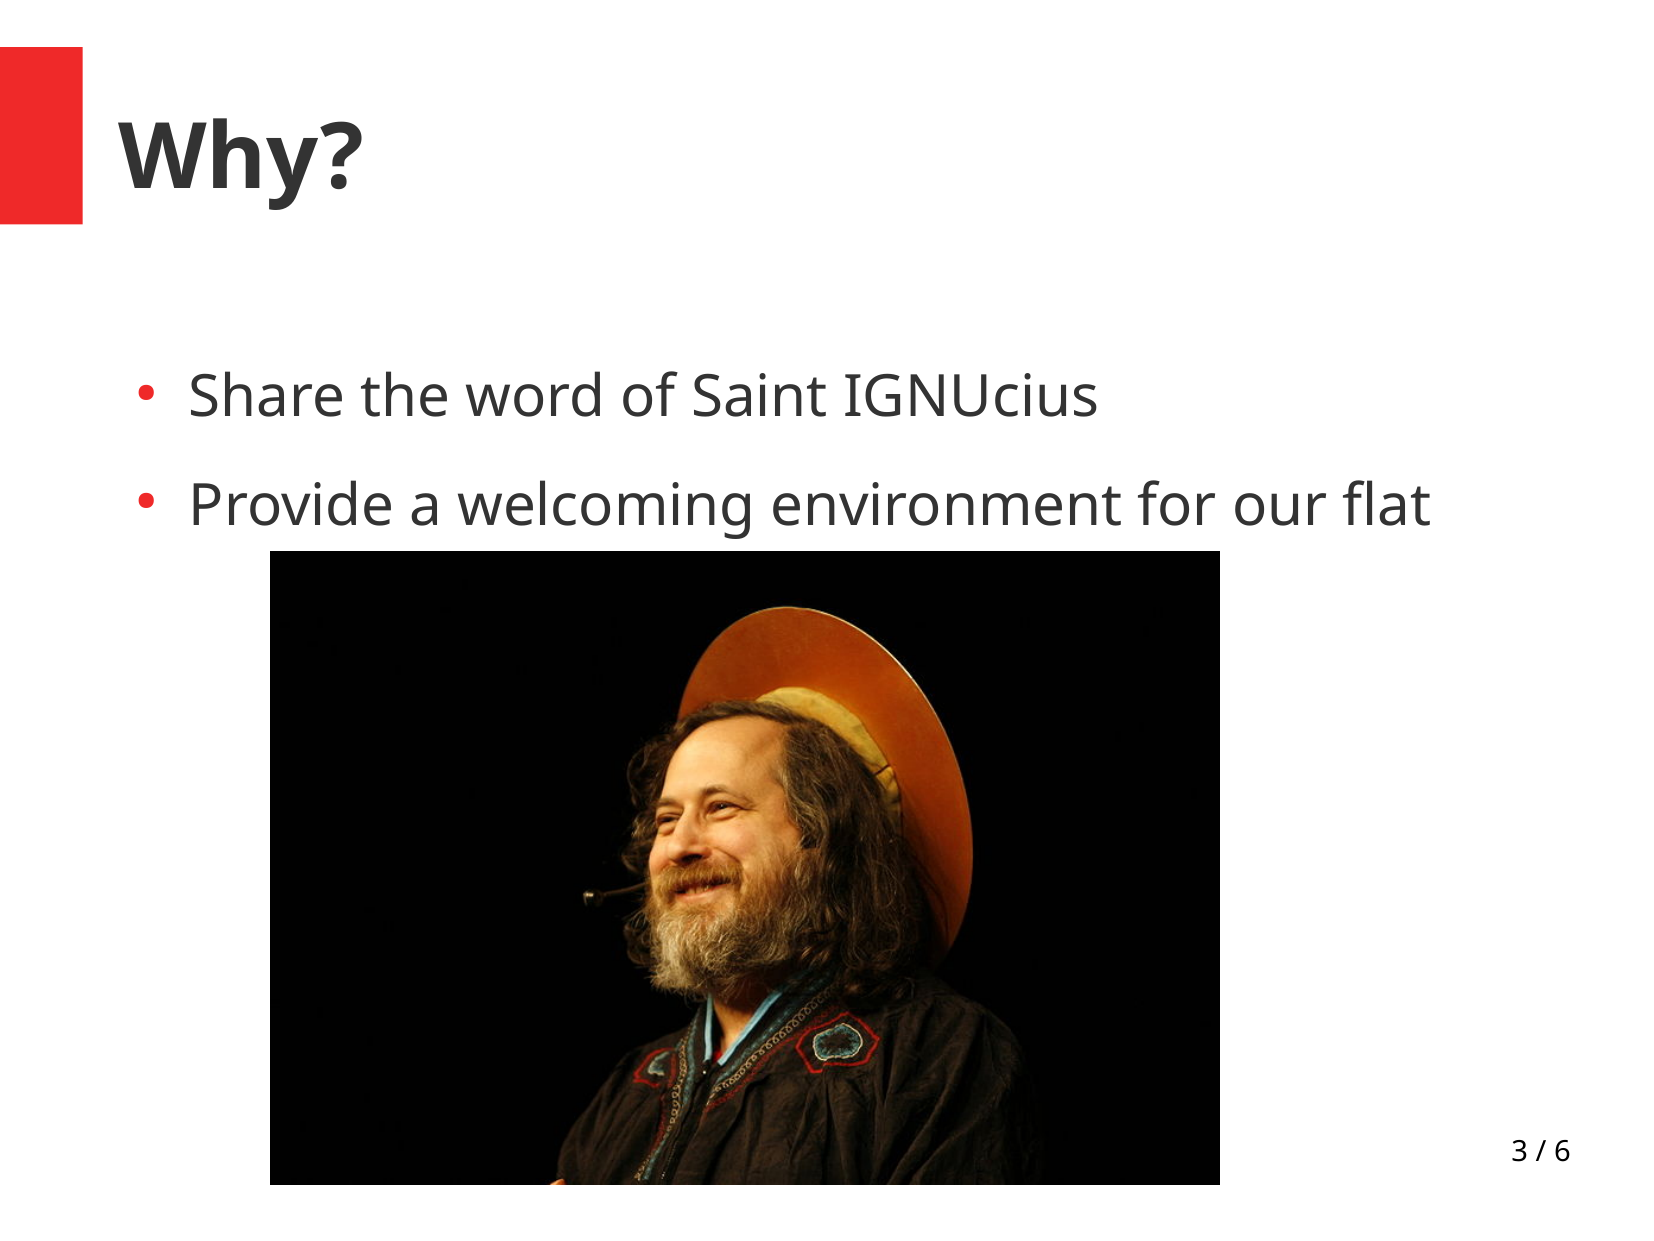

# Why?
Share the word of Saint IGNUcius
Provide a welcoming environment for our flat
3